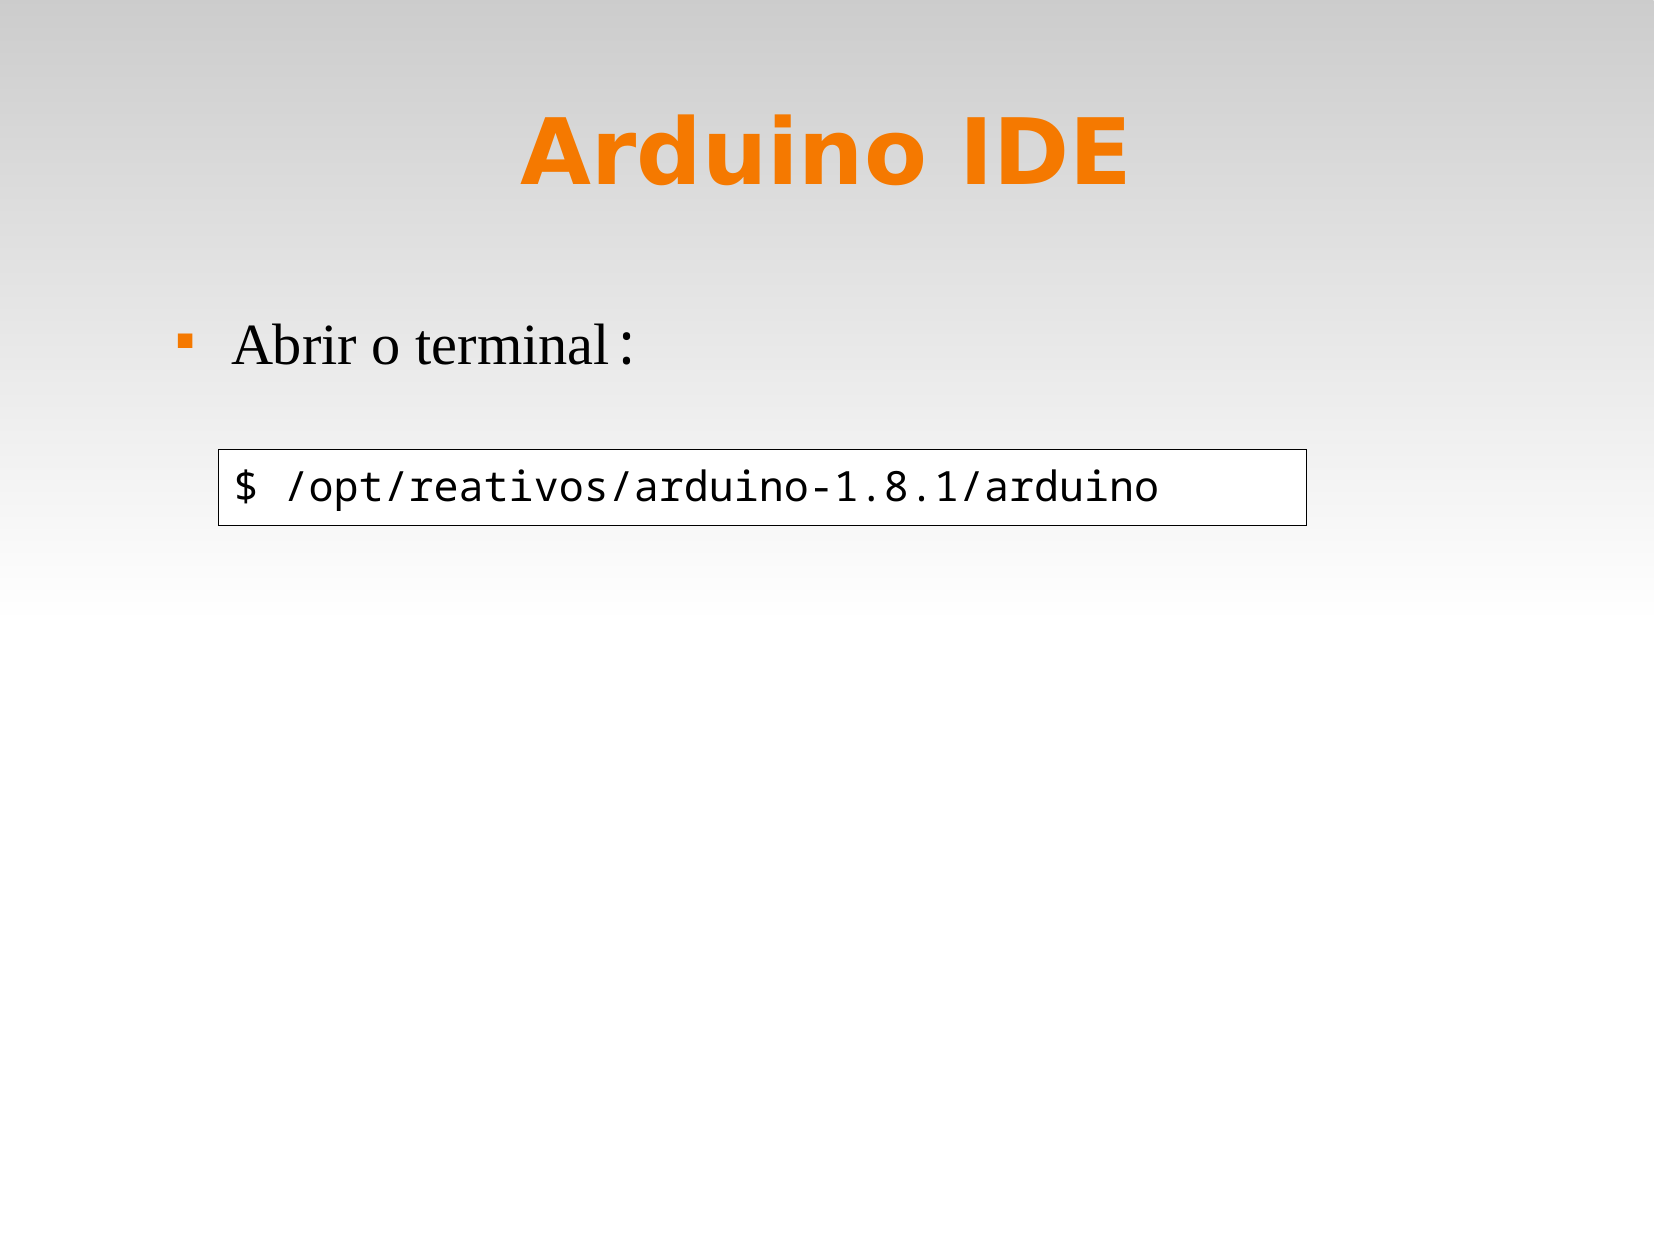

# Arduino IDE
Abrir o terminal:
$ /opt/reativos/arduino-1.8.1/arduino